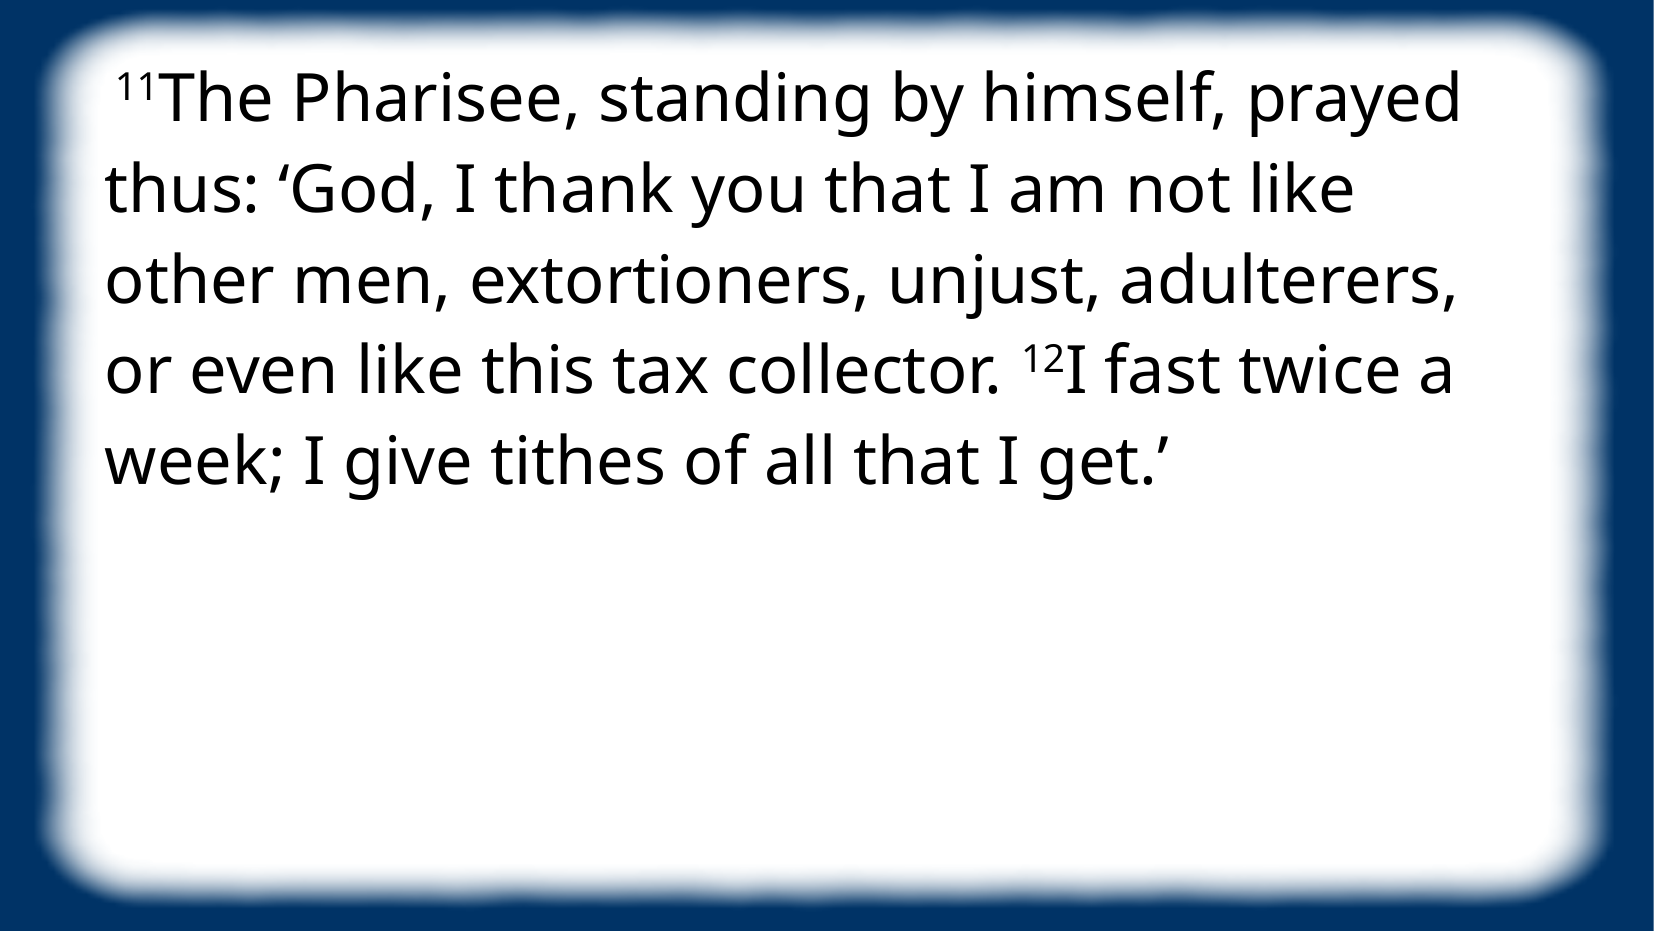

11The Pharisee, standing by himself, prayed thus: ‘God, I thank you that I am not like other men, extortioners, unjust, adulterers, or even like this tax collector. 12I fast twice a week; I give tithes of all that I get.’